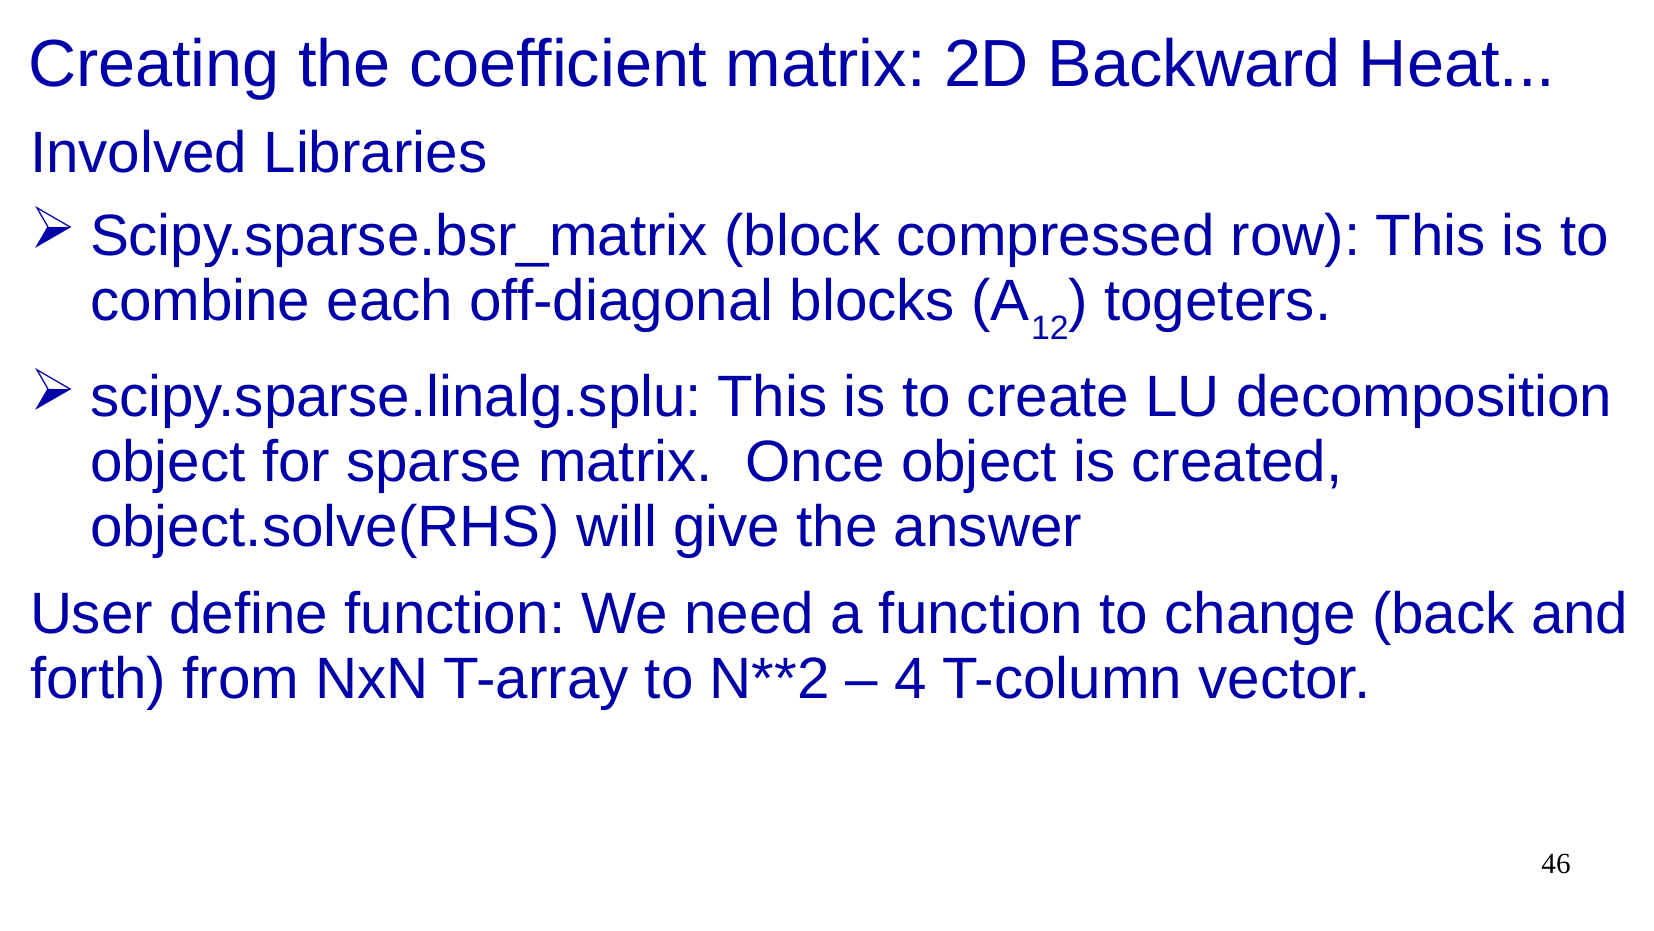

# Creating the coefficient matrix: 2D Backward Heat...
Involved Libraries
Scipy.sparse.bsr_matrix (block compressed row): This is to combine each off-diagonal blocks (A12) togeters.
scipy.sparse.linalg.splu: This is to create LU decomposition object for sparse matrix. Once object is created, object.solve(RHS) will give the answer
User define function: We need a function to change (back and forth) from NxN T-array to N**2 – 4 T-column vector.
46